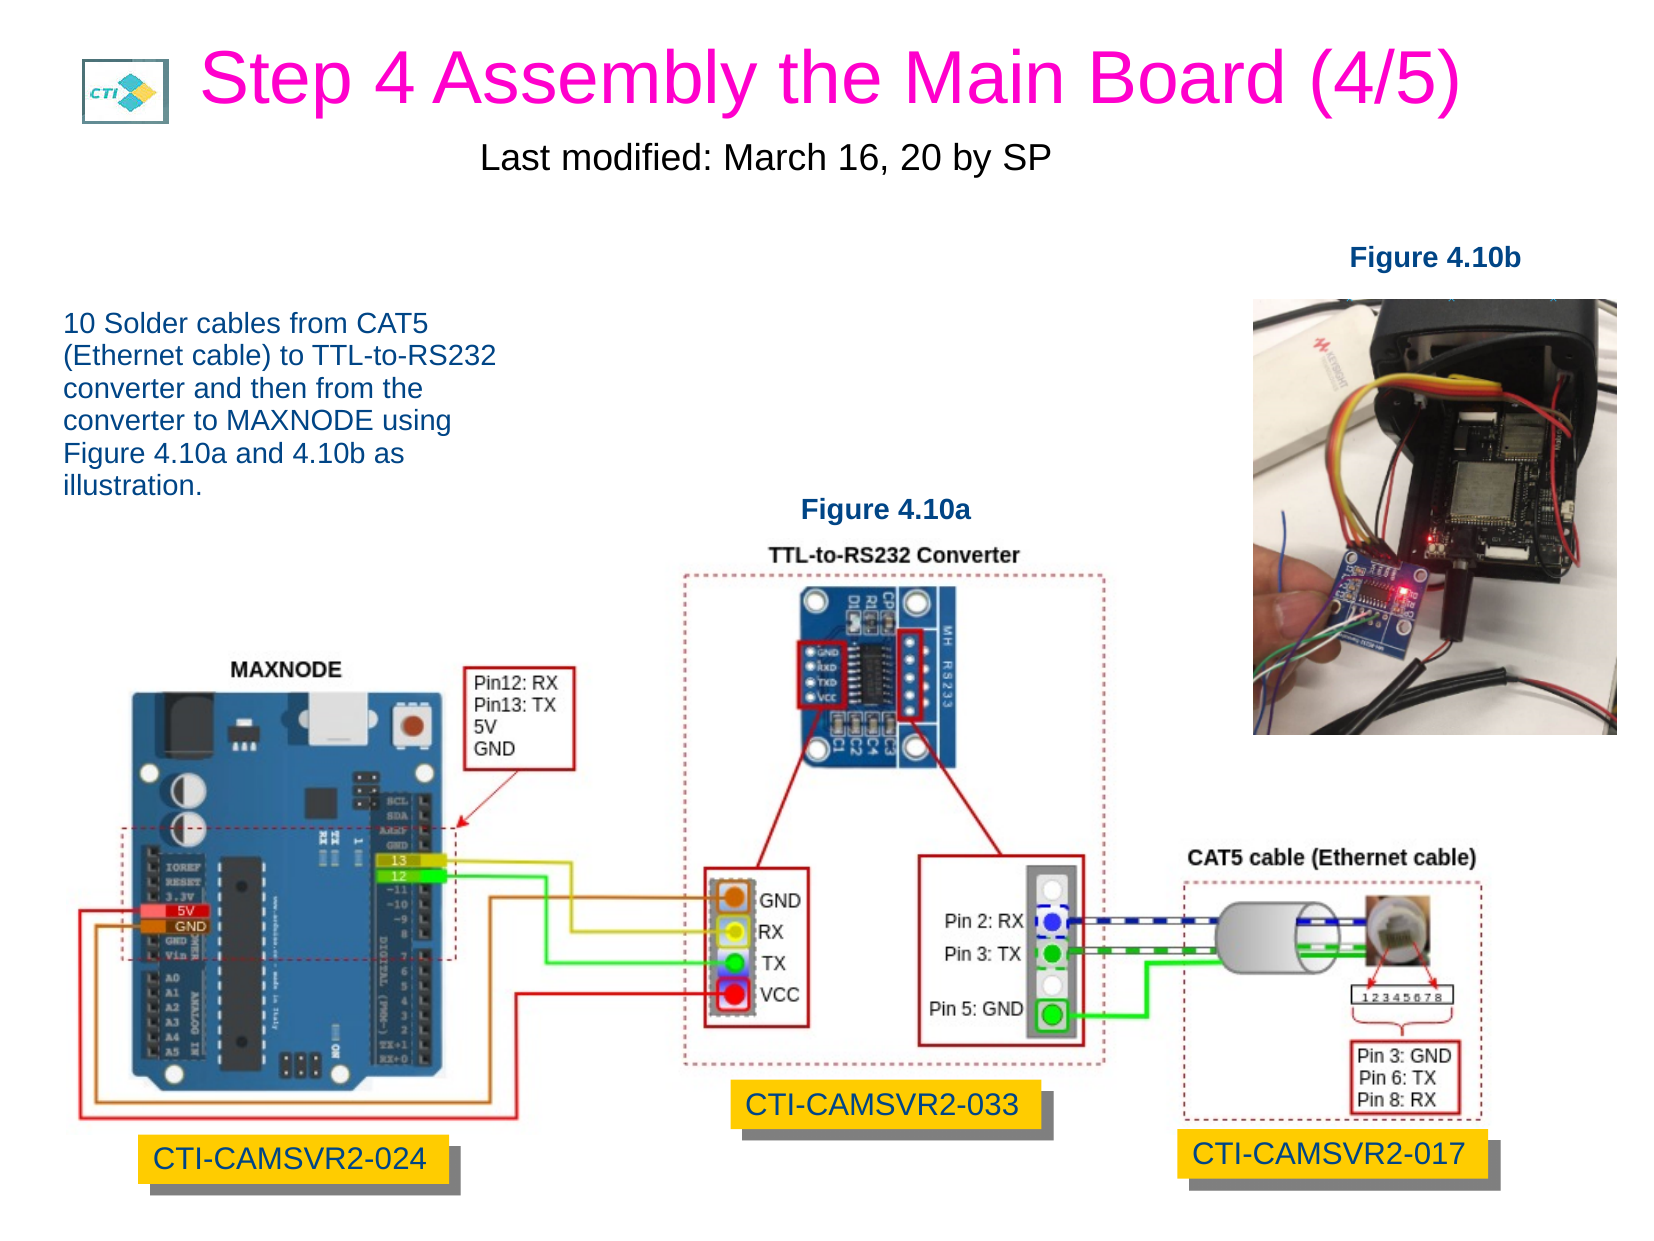

# Step 4 Assembly the Main Board (4/5)
Last modified: March 16, 20 by SP
Figure 4.10b
10 Solder cables from CAT5 (Ethernet cable) to TTL-to-RS232 converter and then from the converter to MAXNODE using Figure 4.10a and 4.10b as illustration.
Figure 4.10a
CTI-CAMSVR2-033
CTI-CAMSVR2-017
CTI-CAMSVR2-024